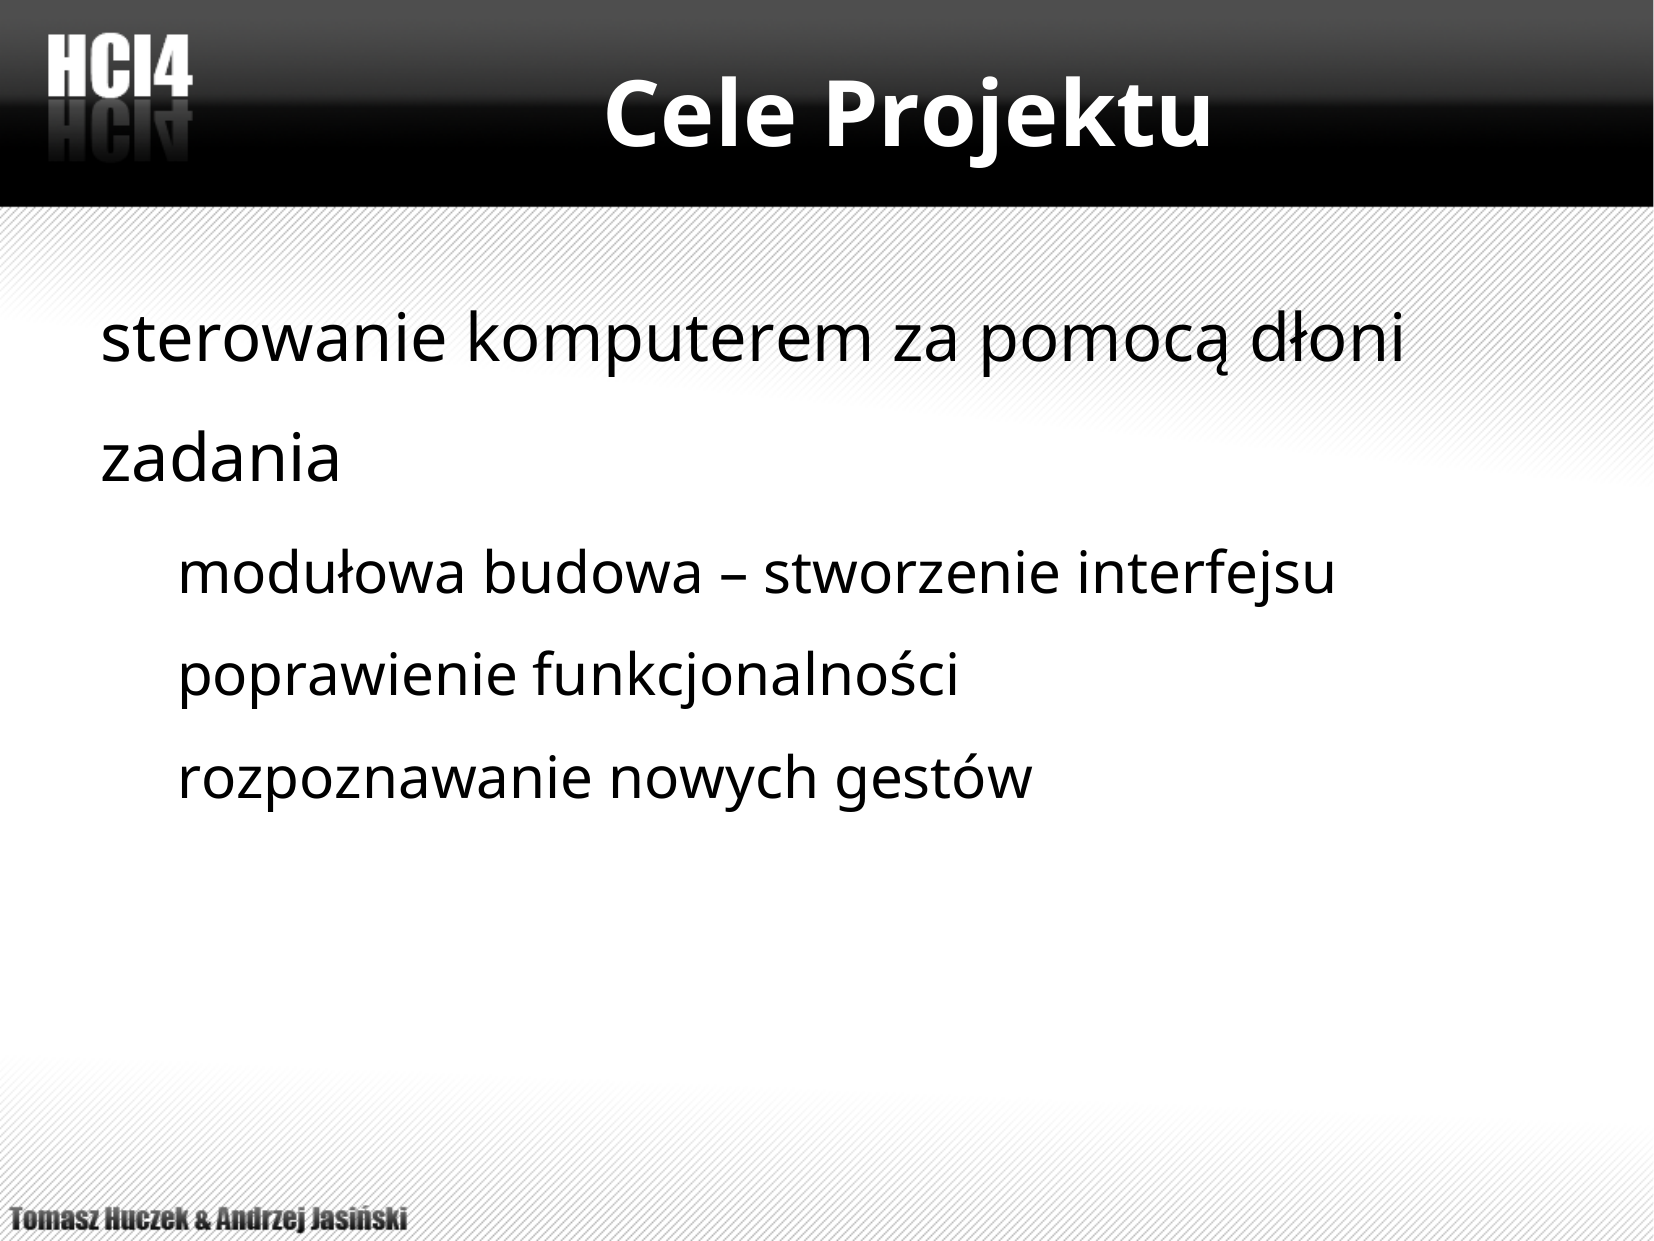

# Cele Projektu
sterowanie komputerem za pomocą dłoni
zadania
modułowa budowa – stworzenie interfejsu
poprawienie funkcjonalności
rozpoznawanie nowych gestów